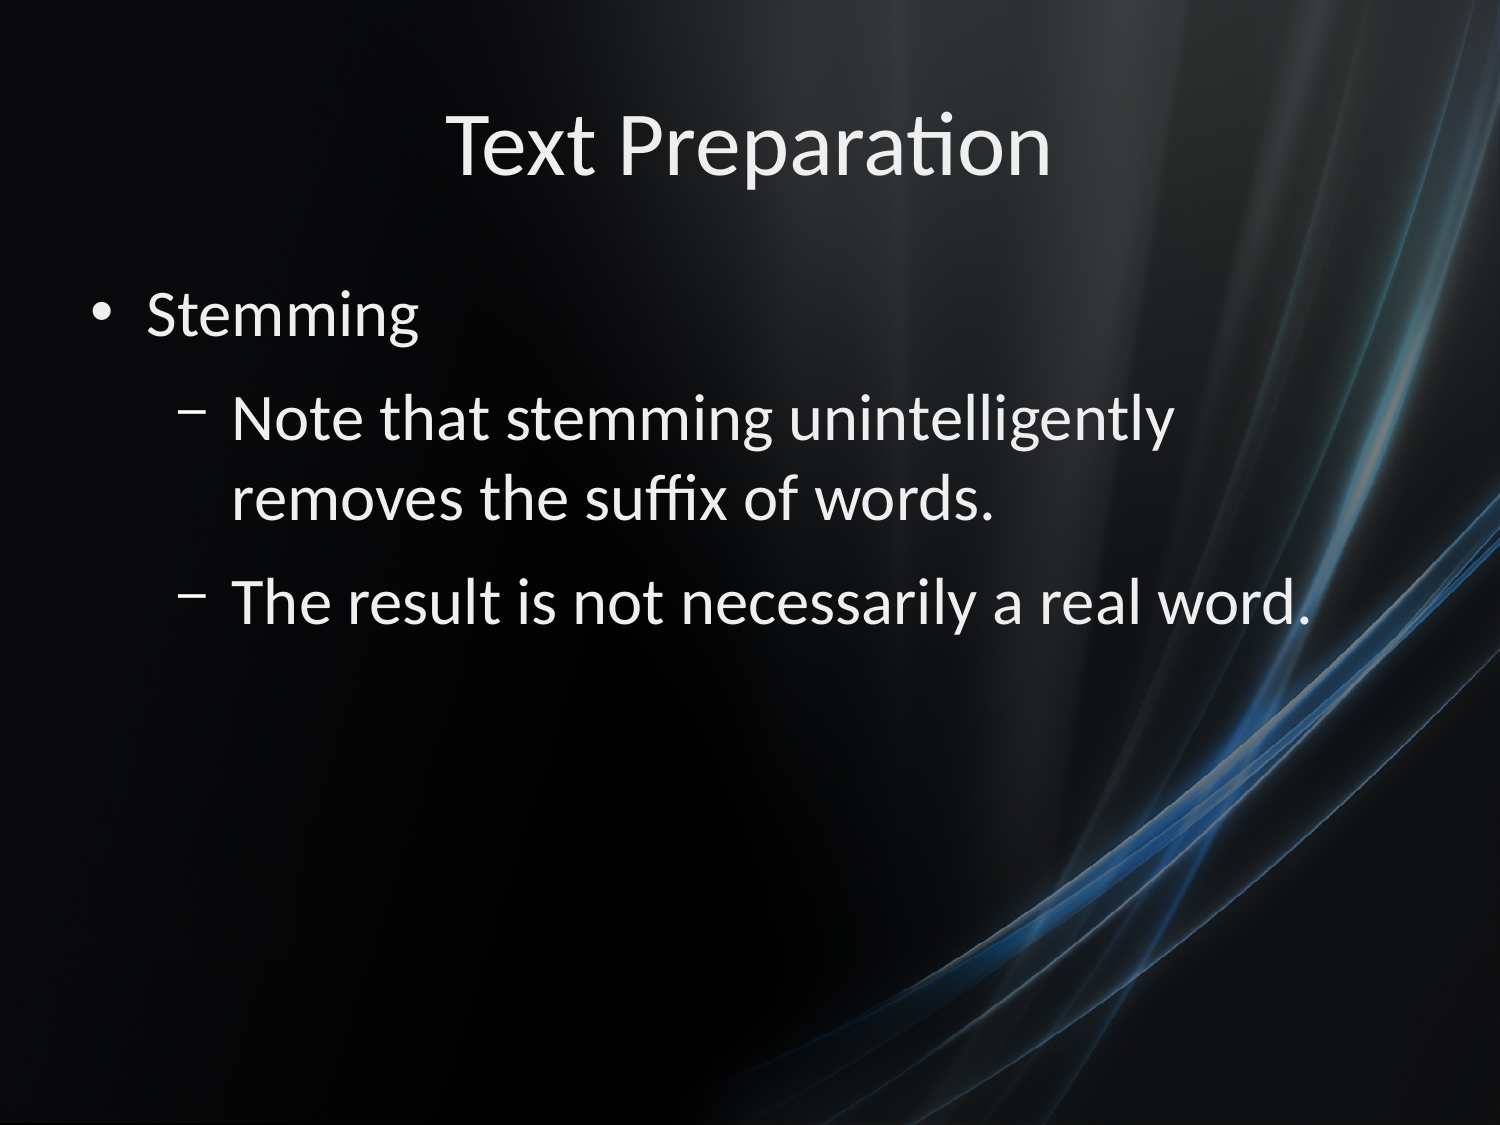

# Text Preparation
Stemming
Note that stemming unintelligently removes the suffix of words.
The result is not necessarily a real word.